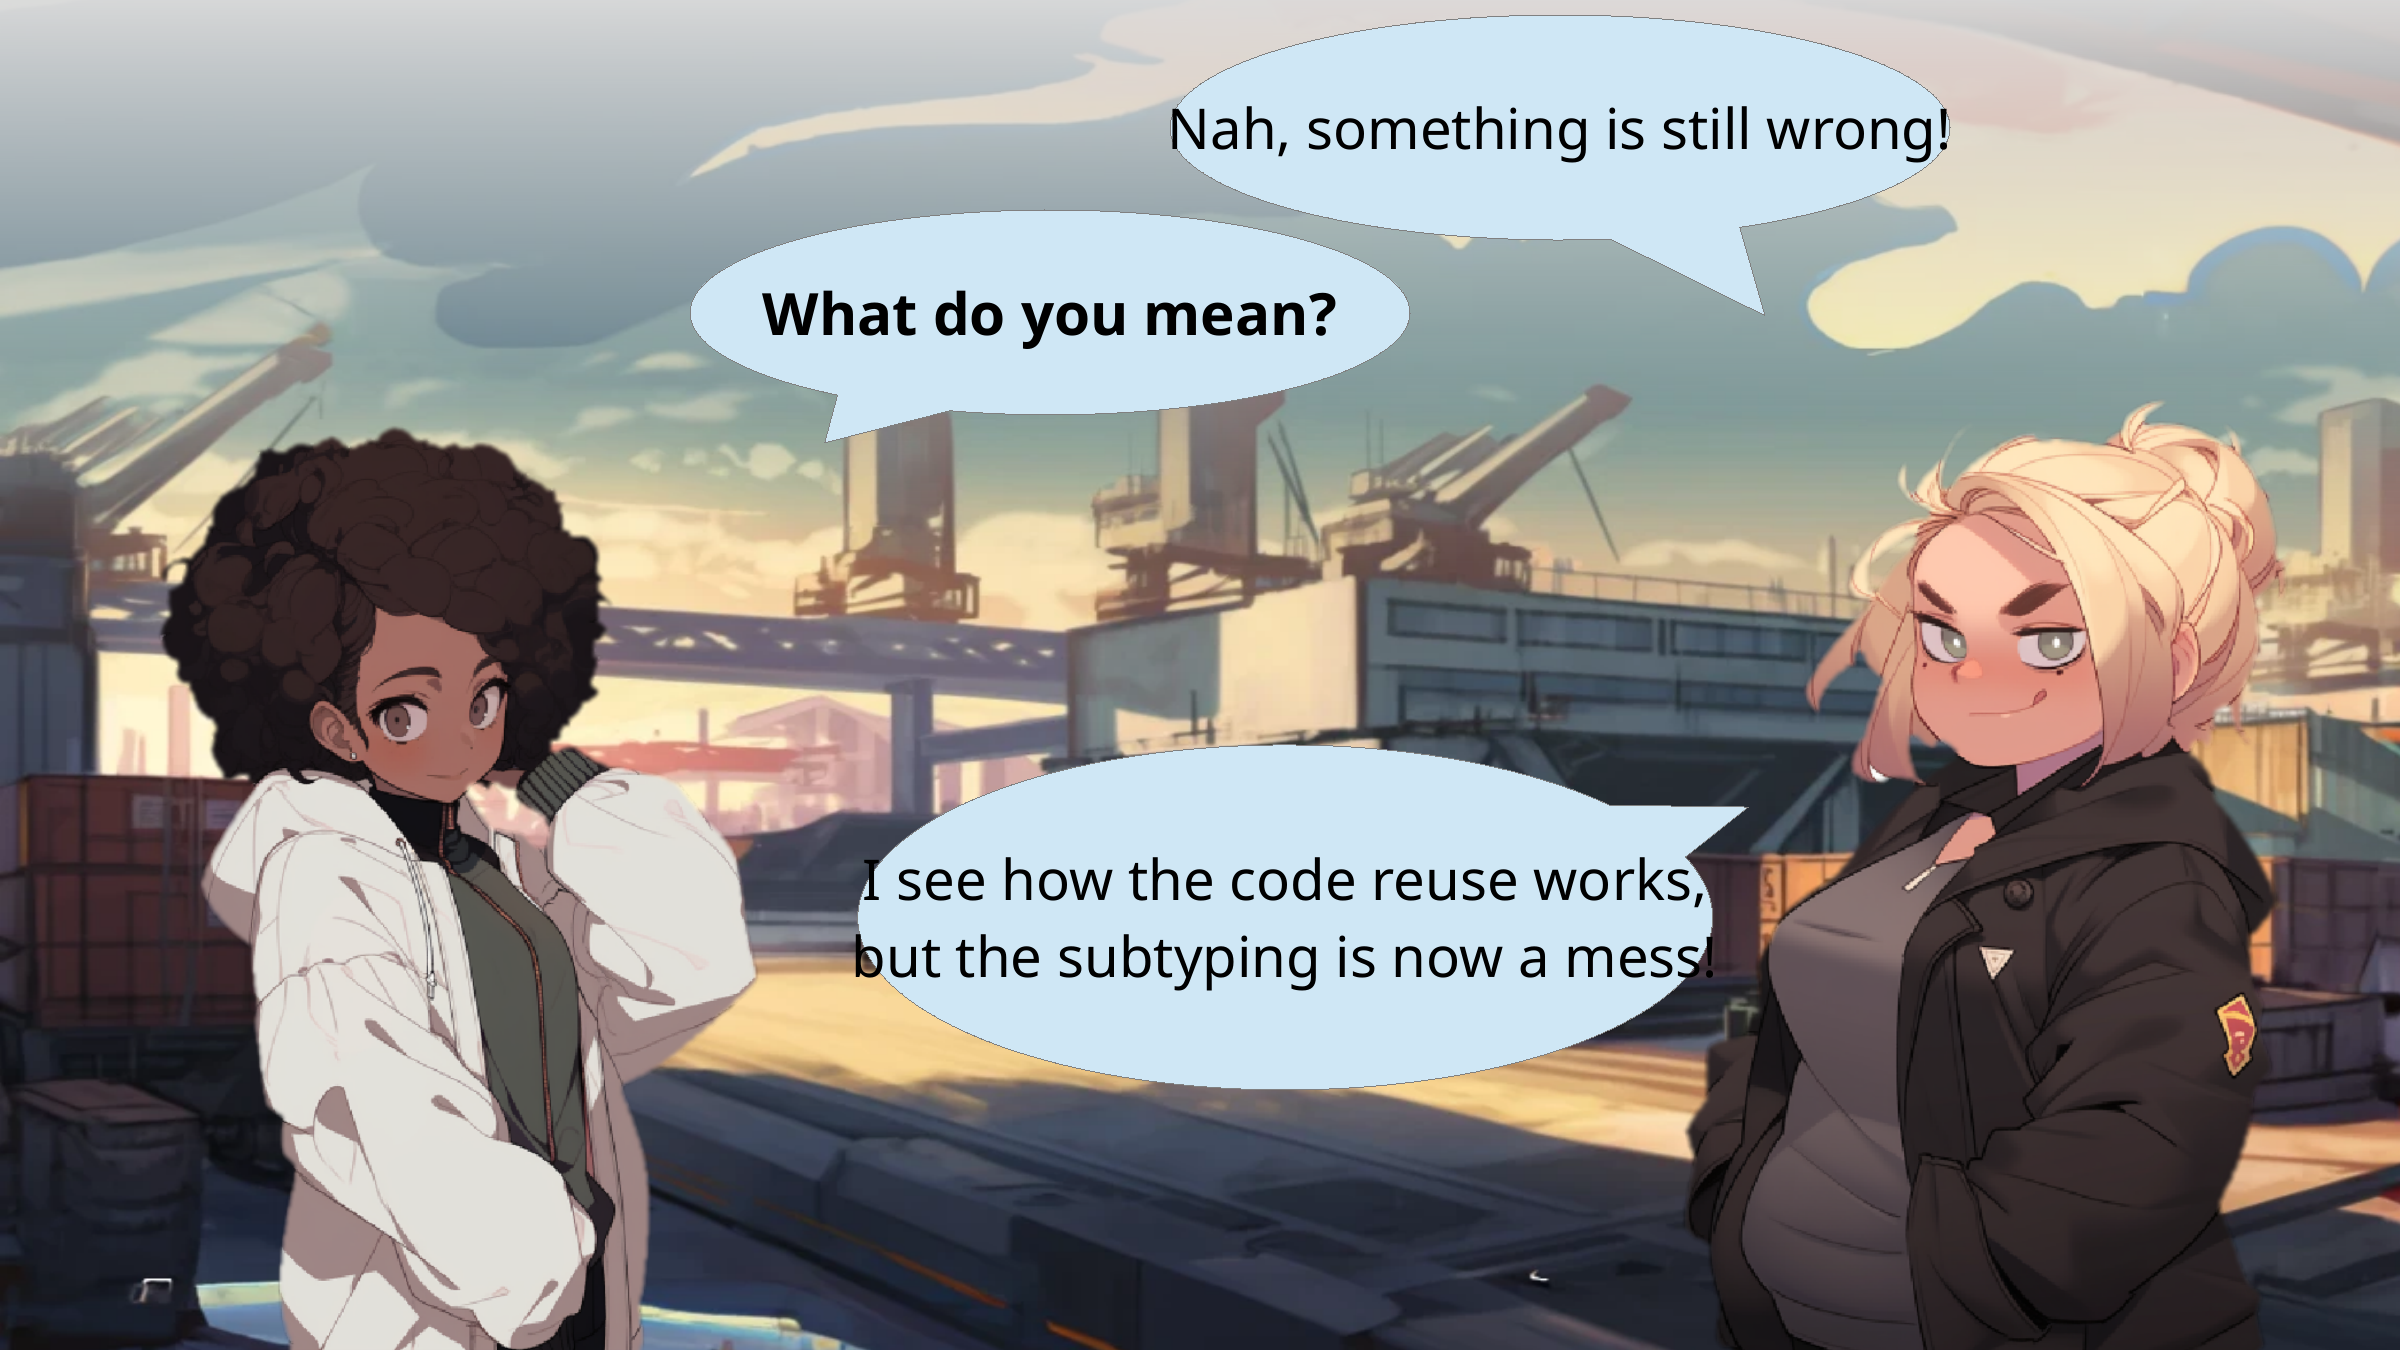

Nah, something is still wrong!
What do you mean?
I see how the code reuse works,
but the subtyping is now a mess!